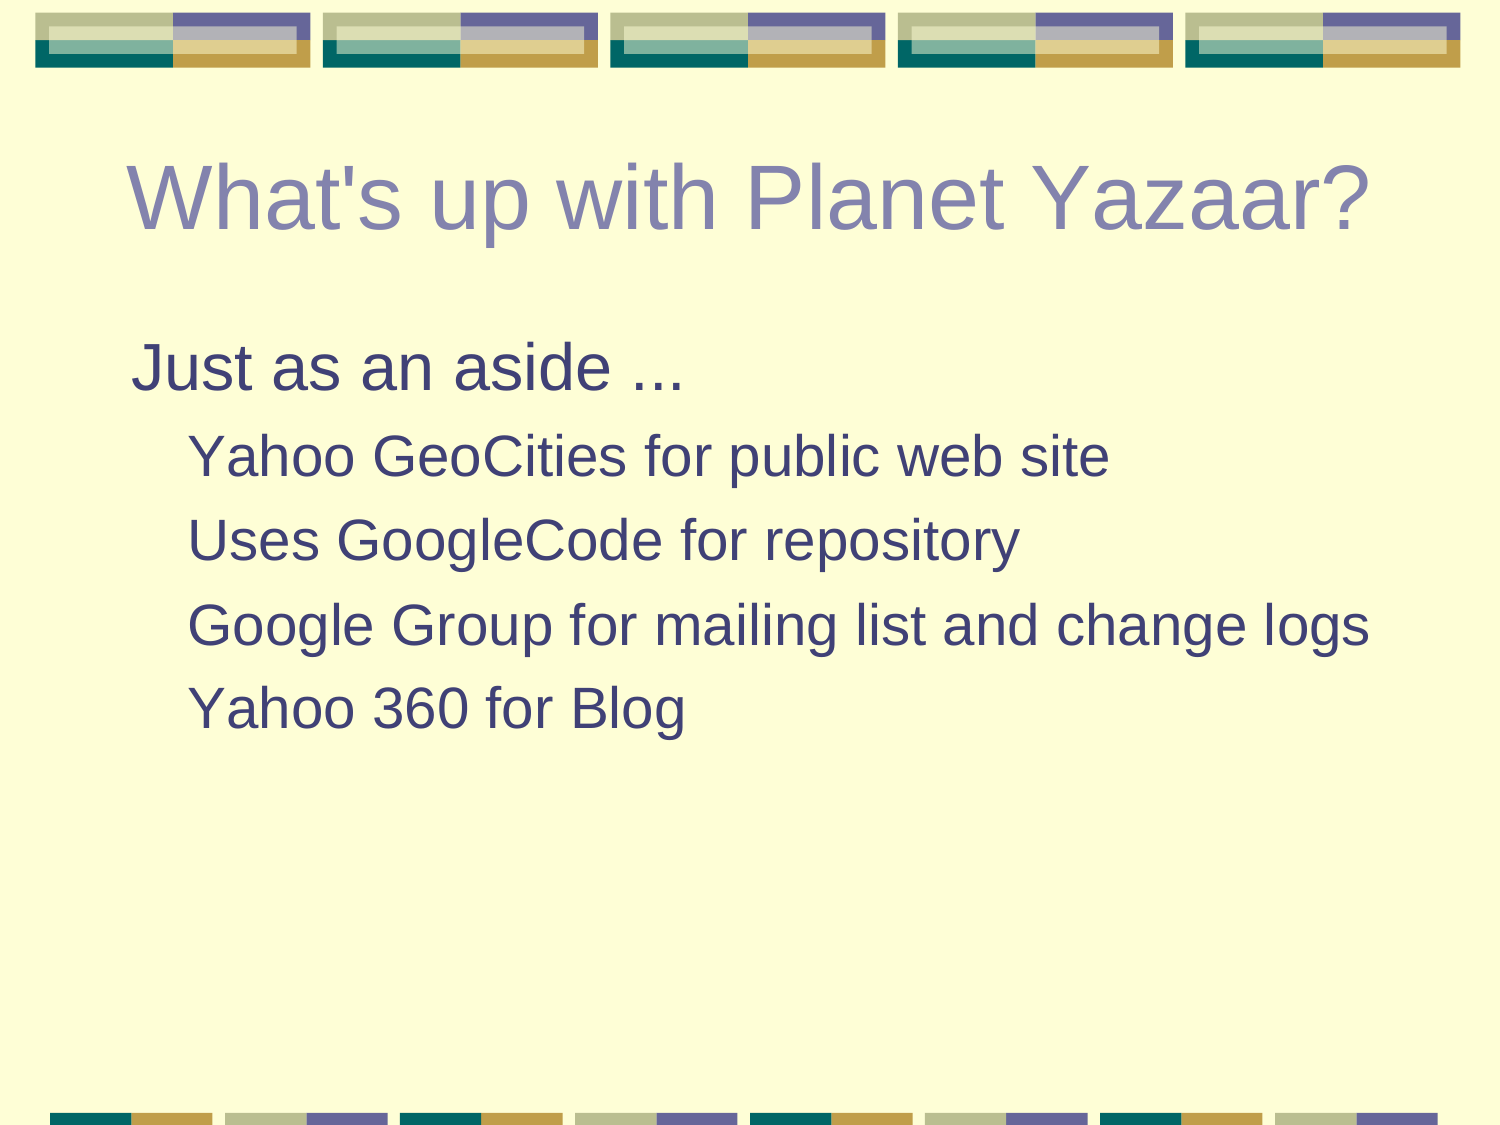

# What's up with Planet Yazaar?
 Just as an aside ...
Yahoo GeoCities for public web site
Uses GoogleCode for repository
Google Group for mailing list and change logs
Yahoo 360 for Blog